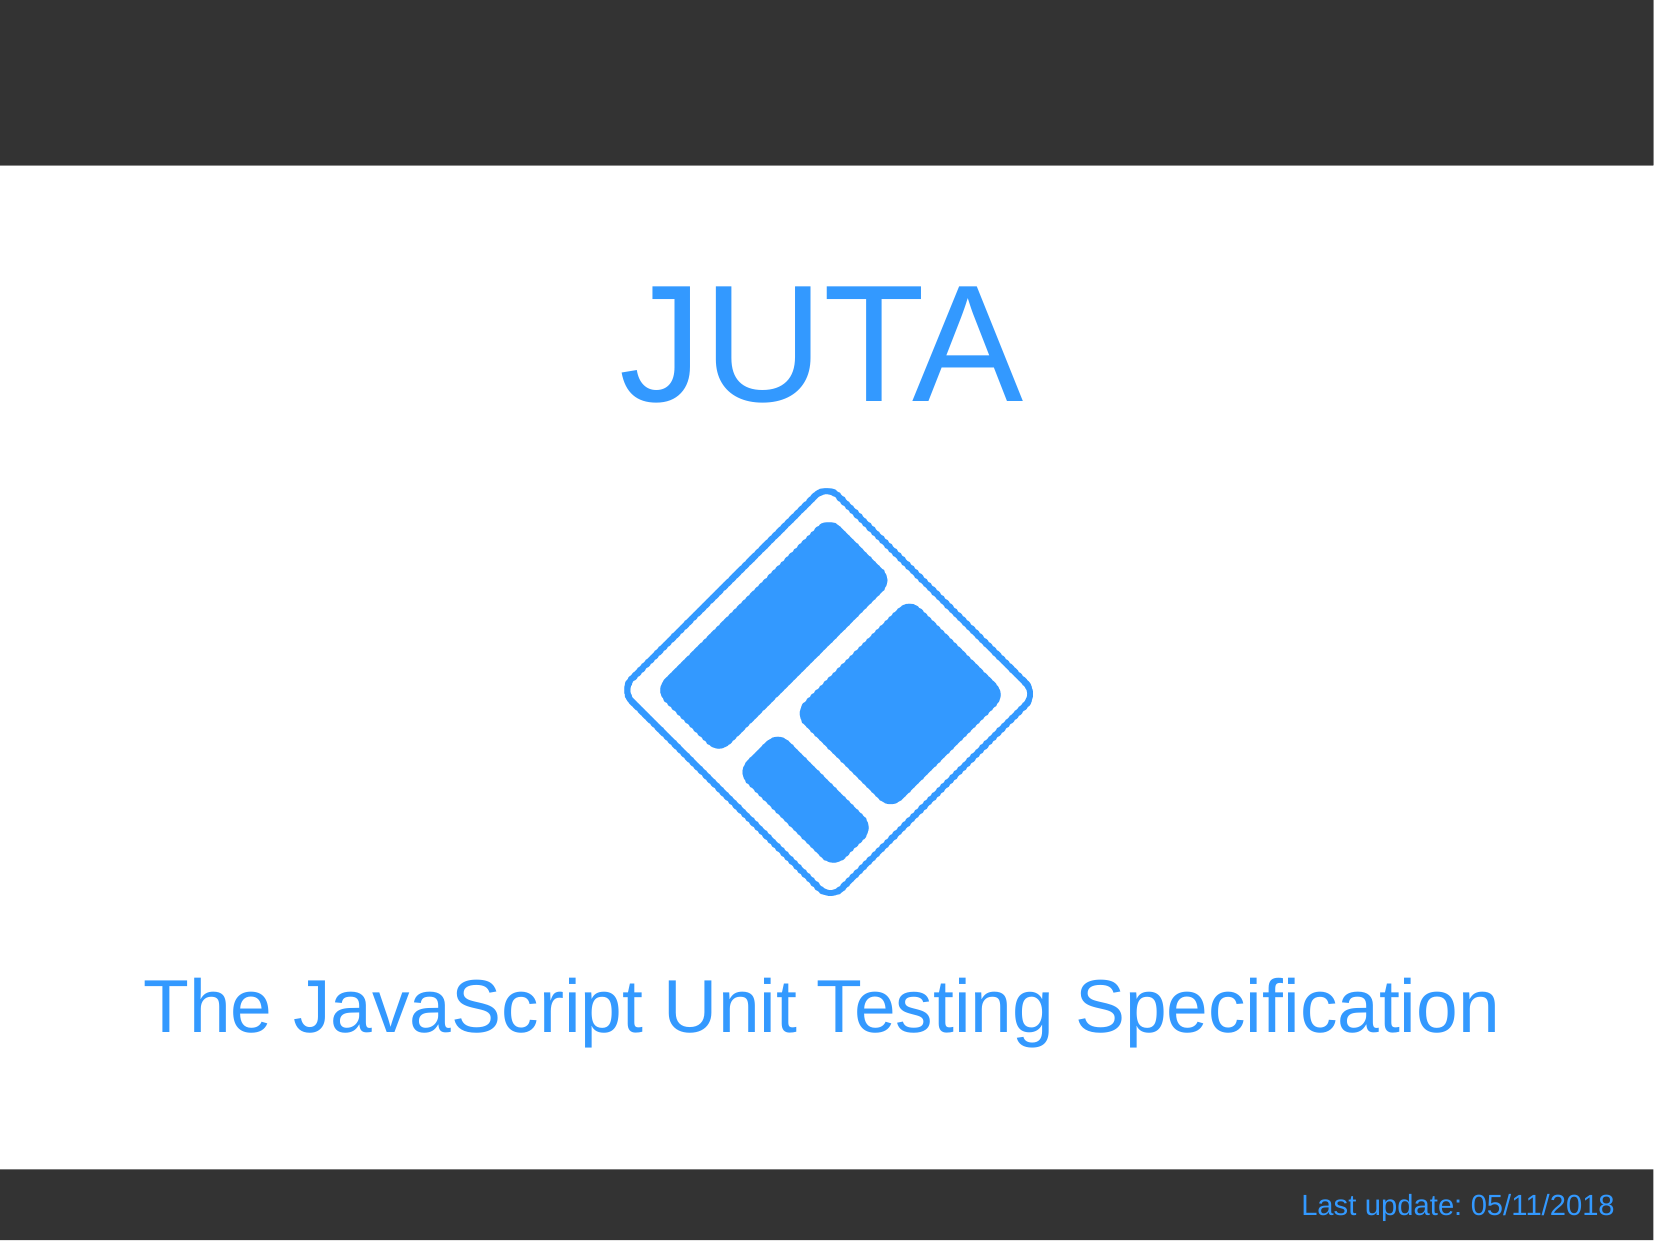

JUTA
The JavaScript Unit Testing Specification
Last update: 05/11/2018